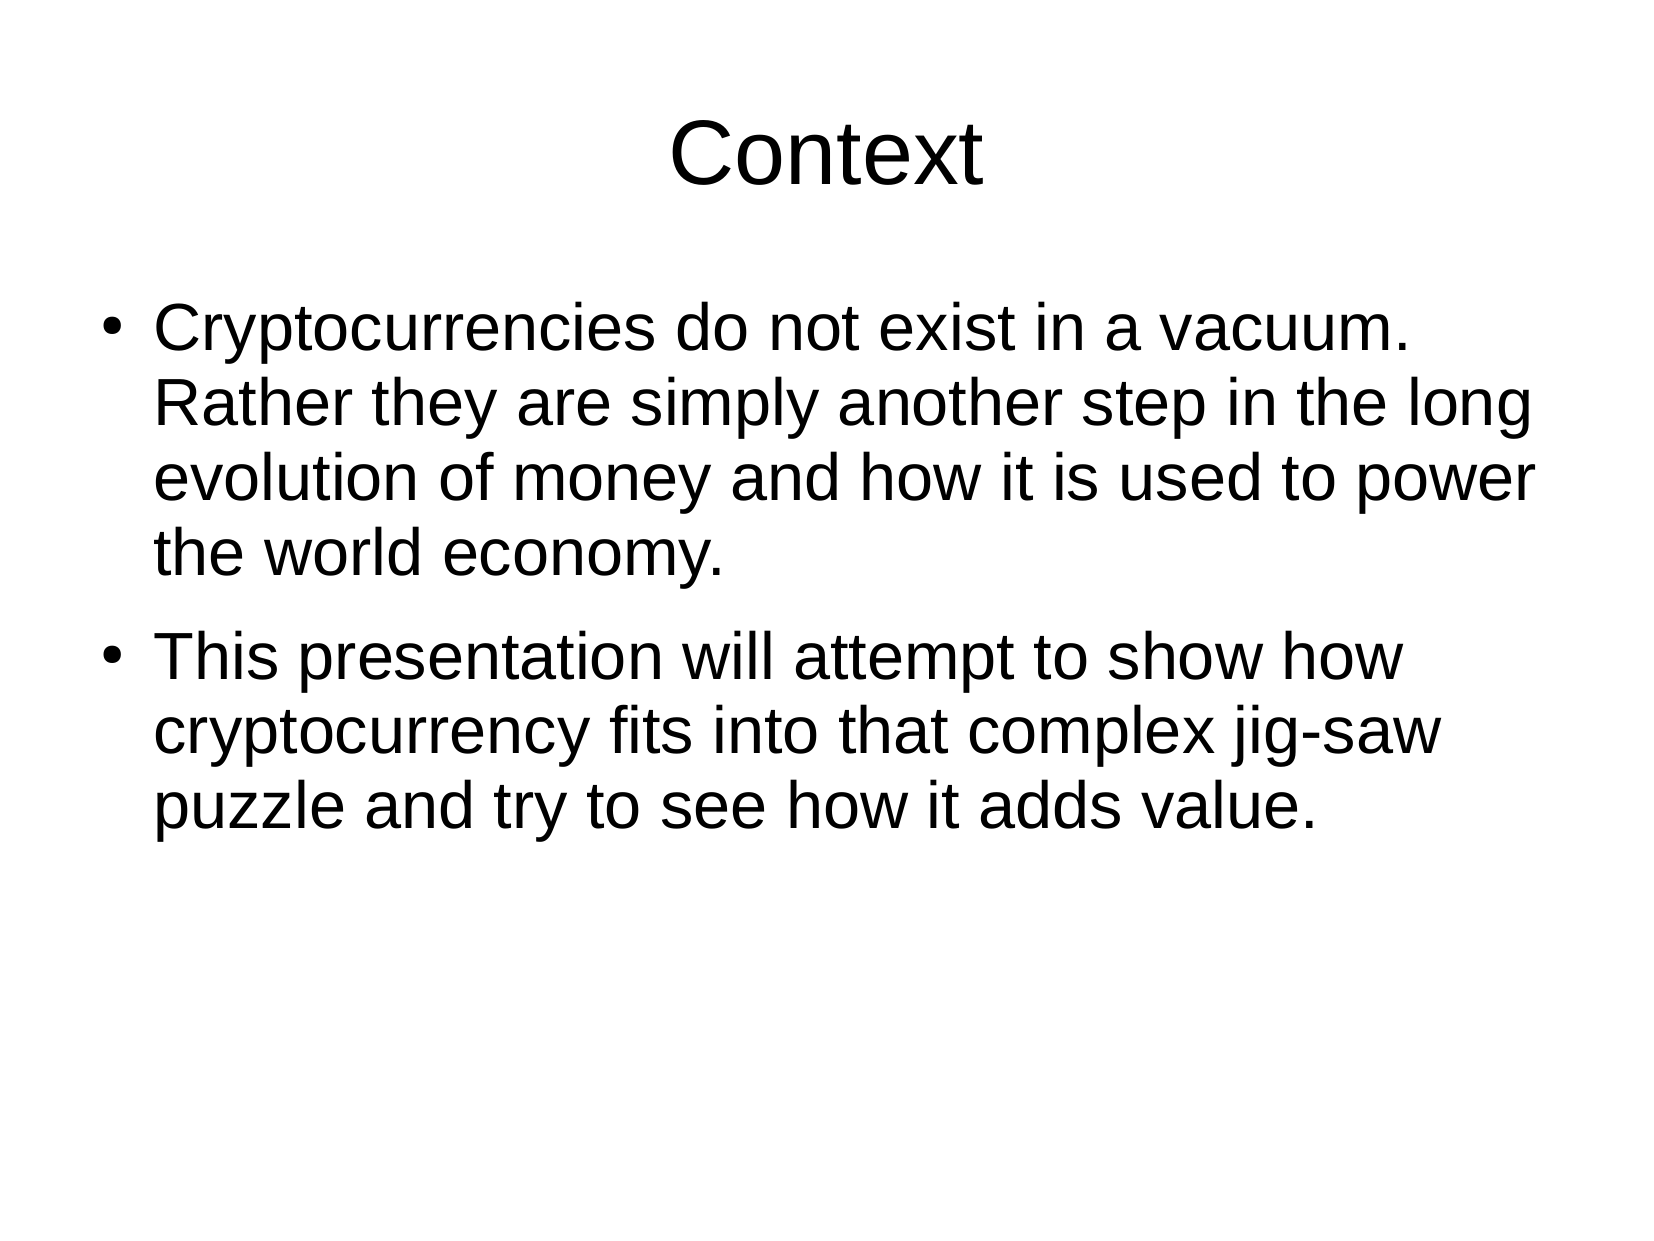

# Context
Cryptocurrencies do not exist in a vacuum. Rather they are simply another step in the long evolution of money and how it is used to power the world economy.
This presentation will attempt to show how cryptocurrency fits into that complex jig-saw puzzle and try to see how it adds value.